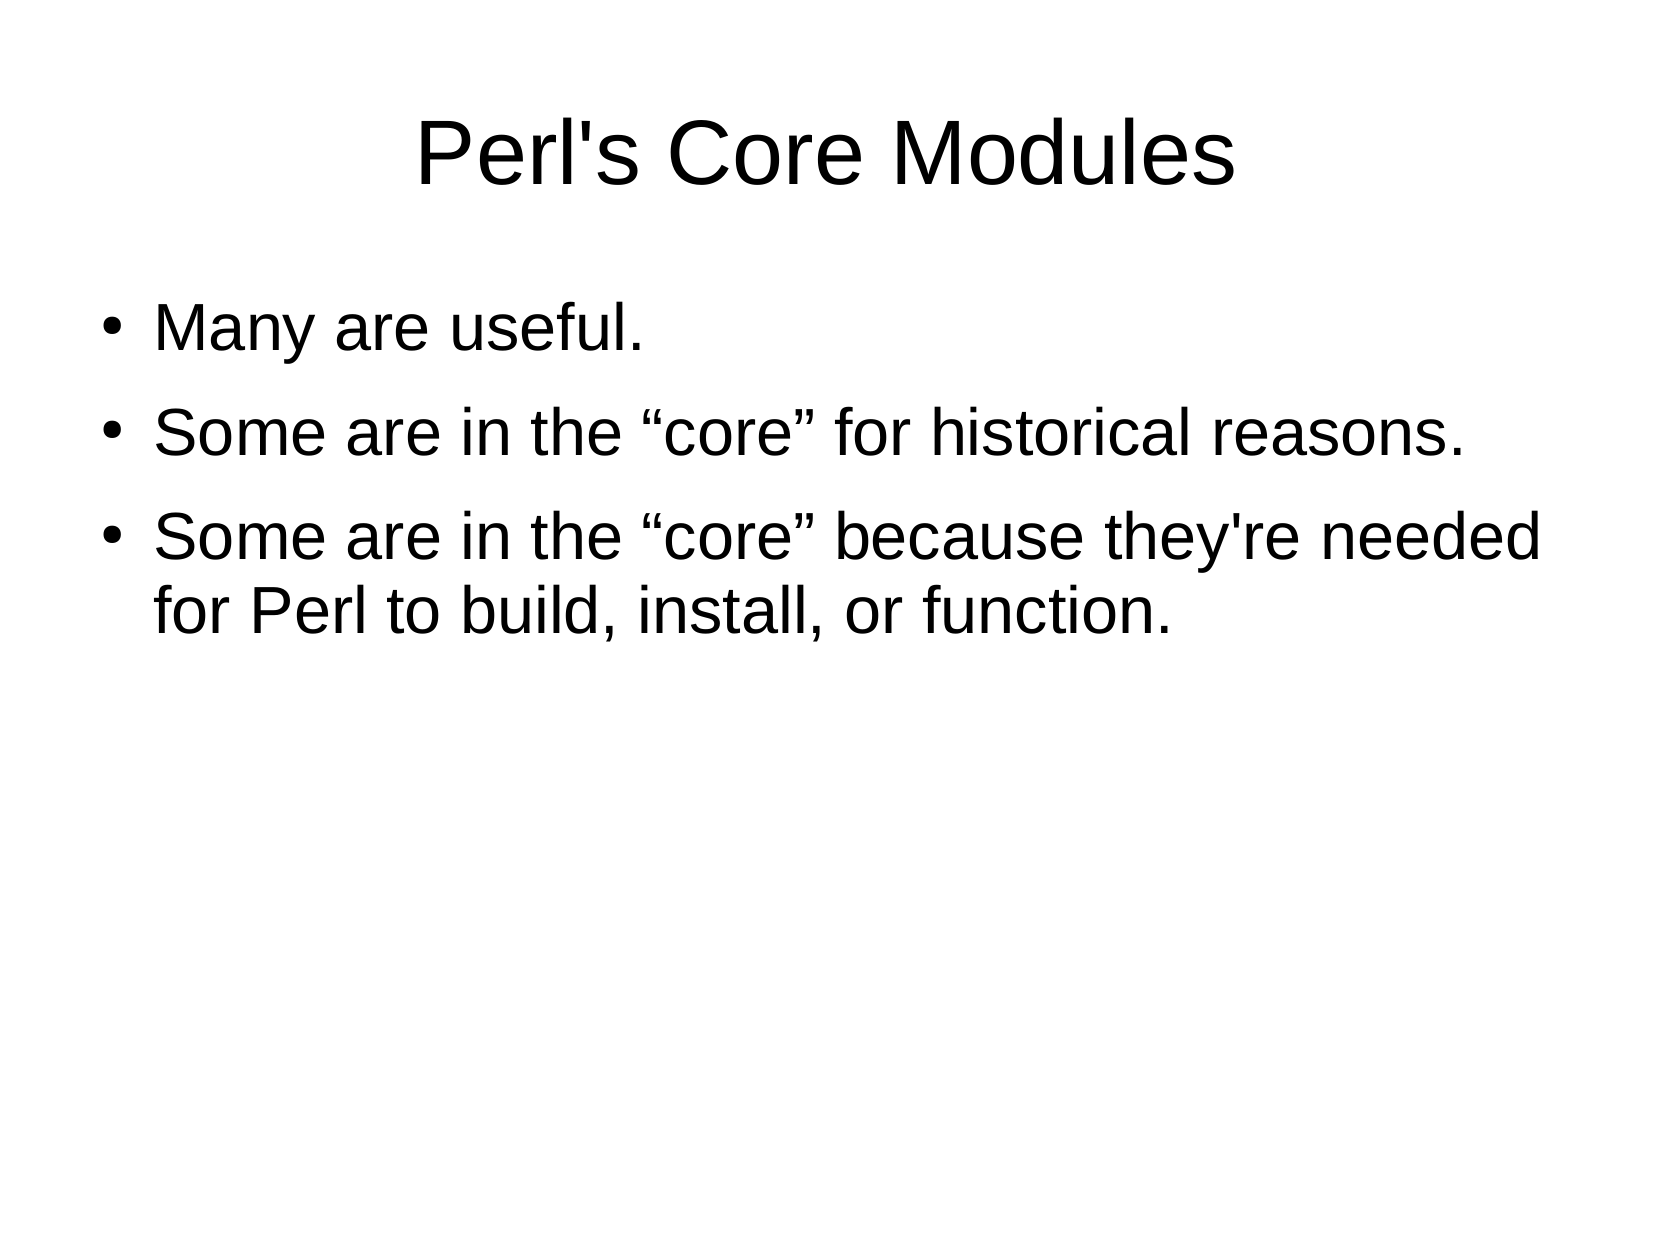

# Perl's Core Modules
Many are useful.
Some are in the “core” for historical reasons.
Some are in the “core” because they're needed for Perl to build, install, or function.